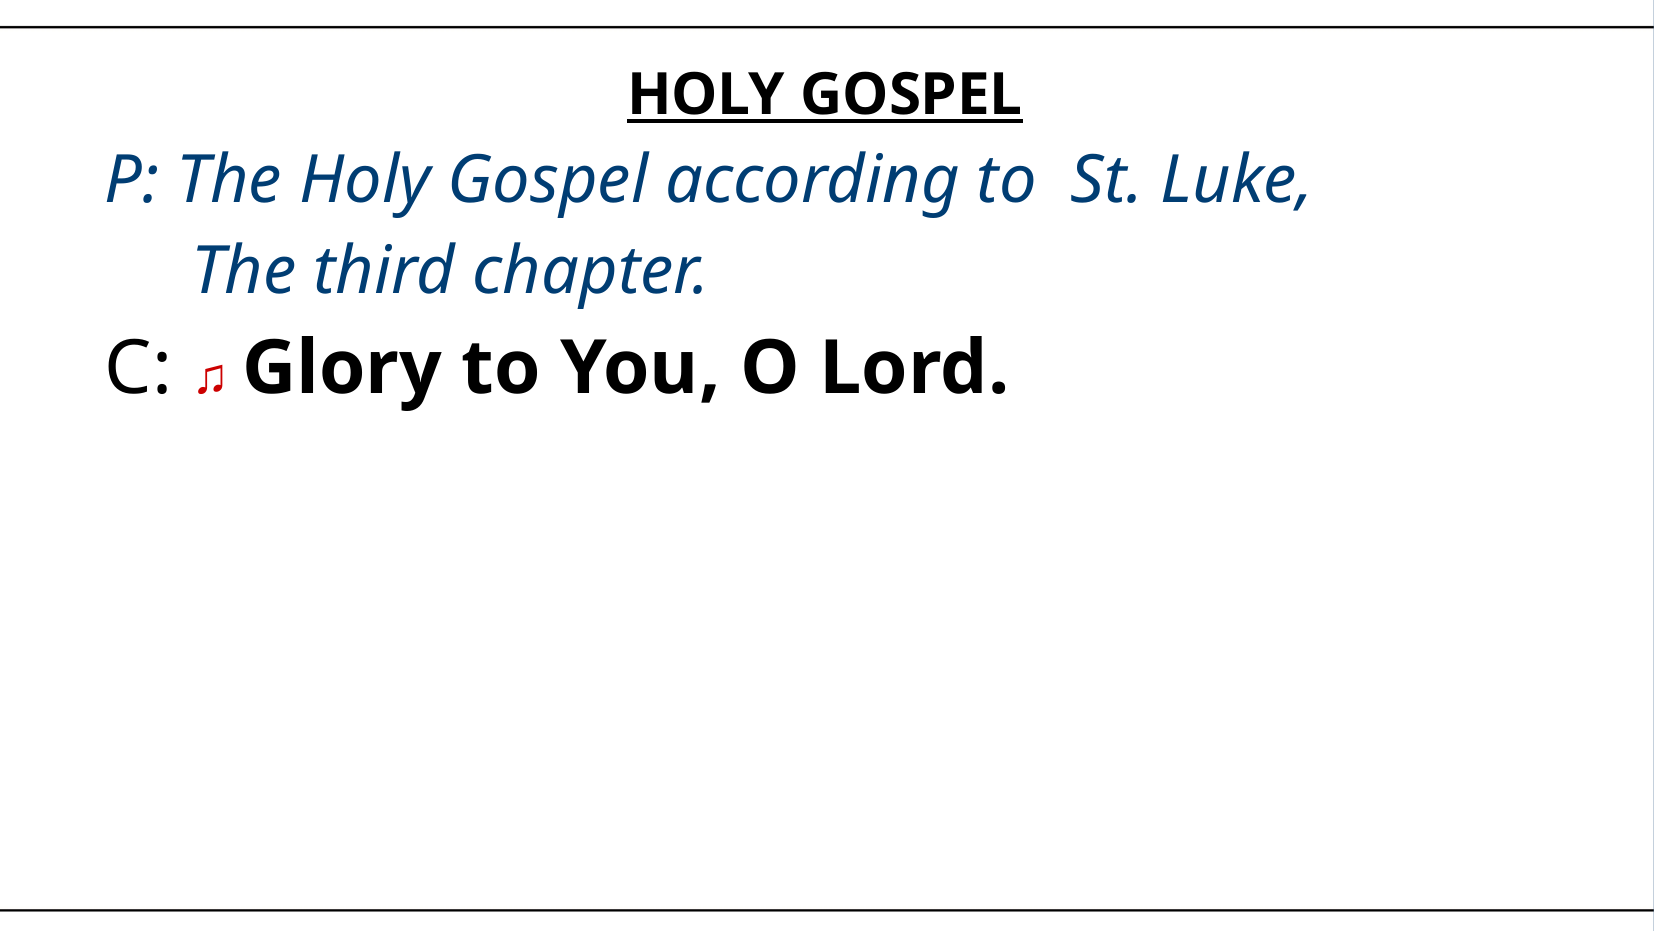

HOLY GOSPEL
P: The Holy Gospel according to St. Luke,
 The third chapter.
C: ♫ Glory to You, O Lord.